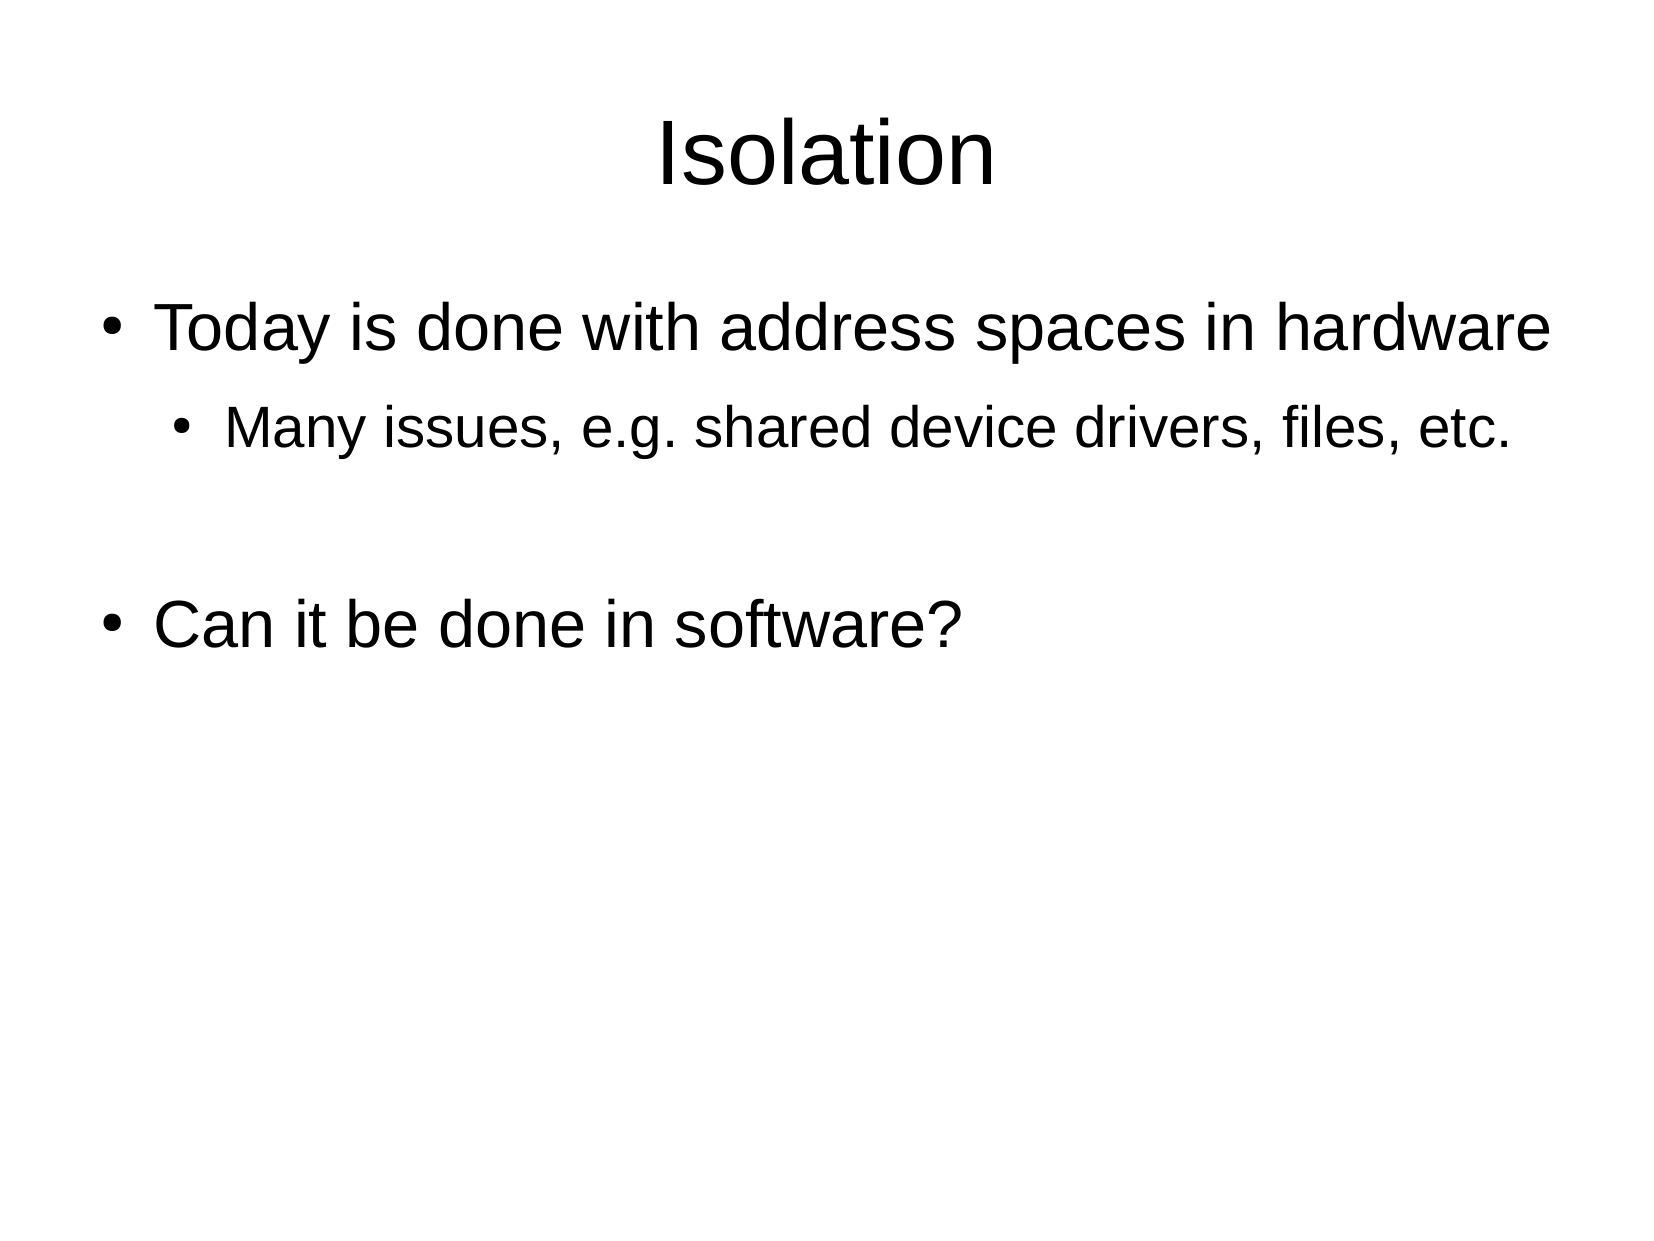

# Isolation
Today is done with address spaces in hardware
Many issues, e.g. shared device drivers, files, etc.
Can it be done in software?